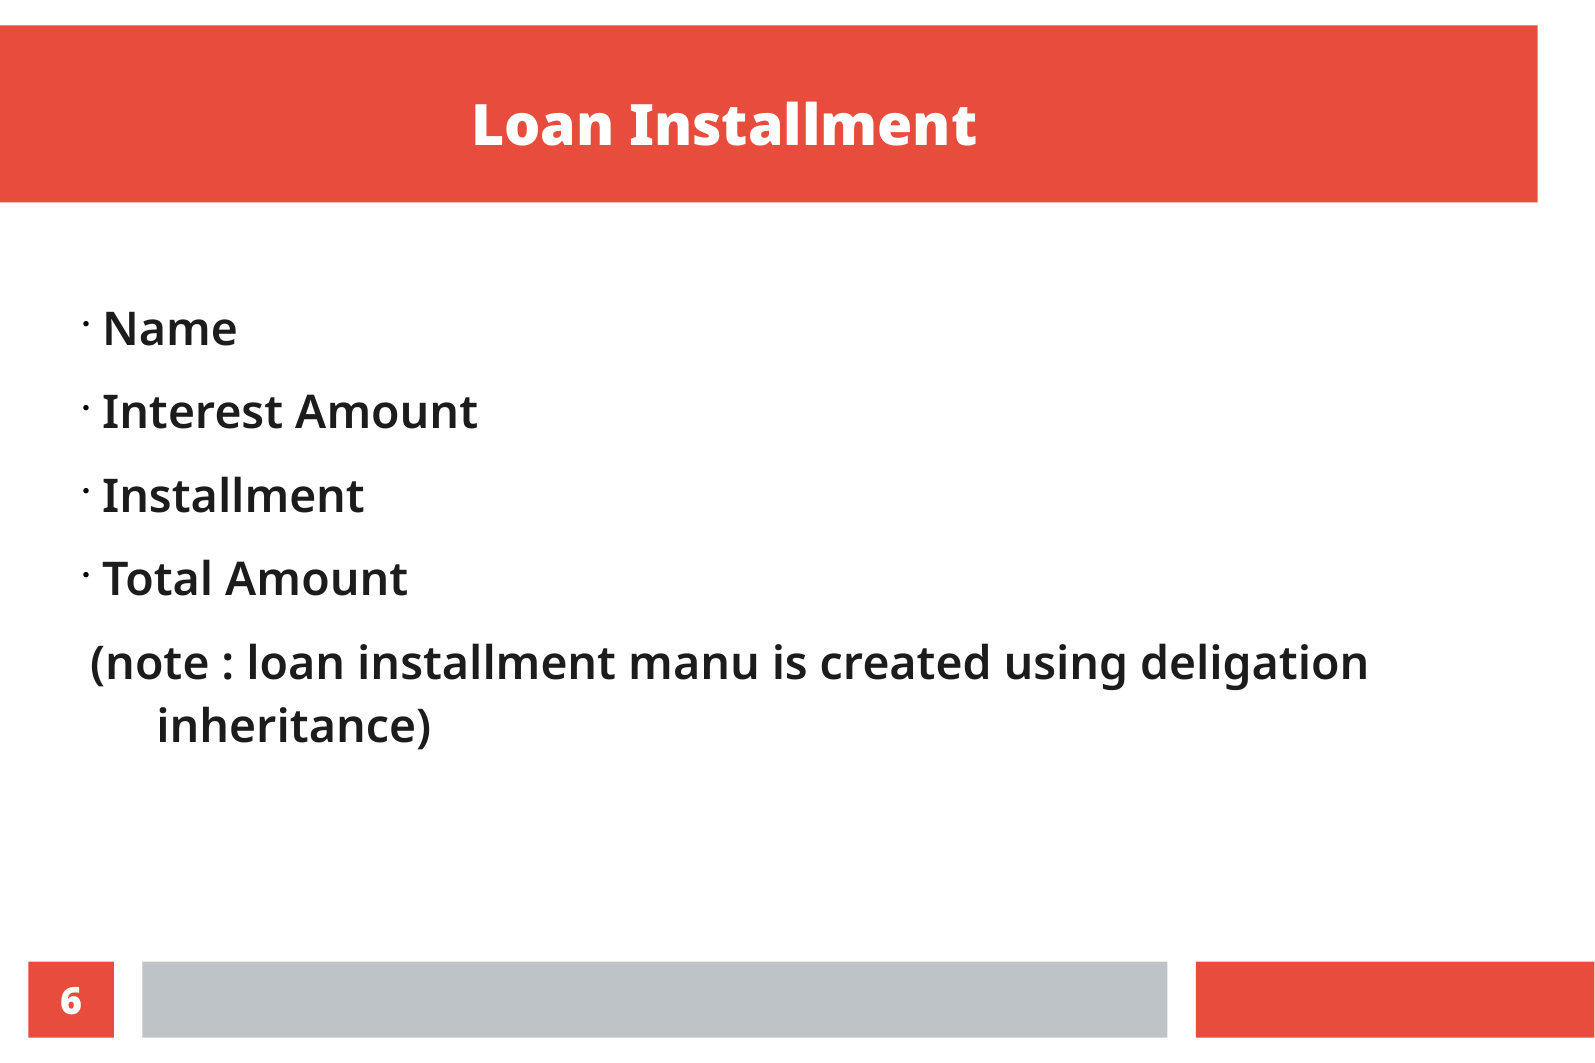

# Loan Installment
 Name
 Interest Amount
 Installment
 Total Amount
(note : loan installment manu is created using deligation 			inheritance)
6